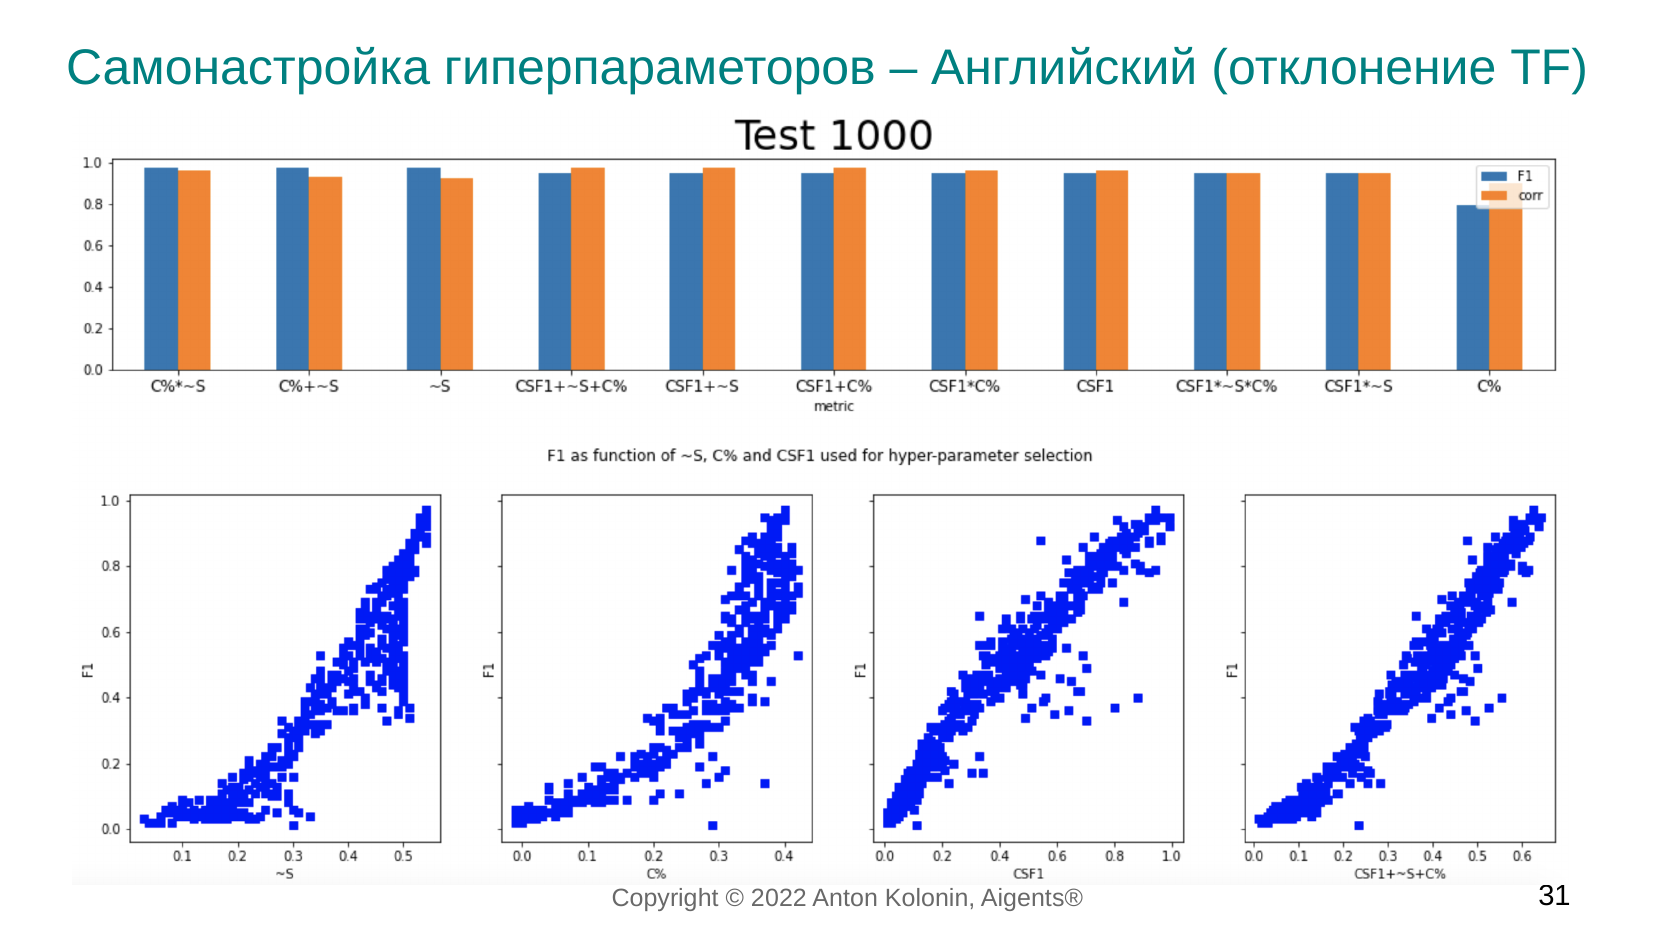

Самонаcтройка гиперпараметоров – Английский (отклонение TF)
Copyright © 2022 Anton Kolonin, Aigents®
31